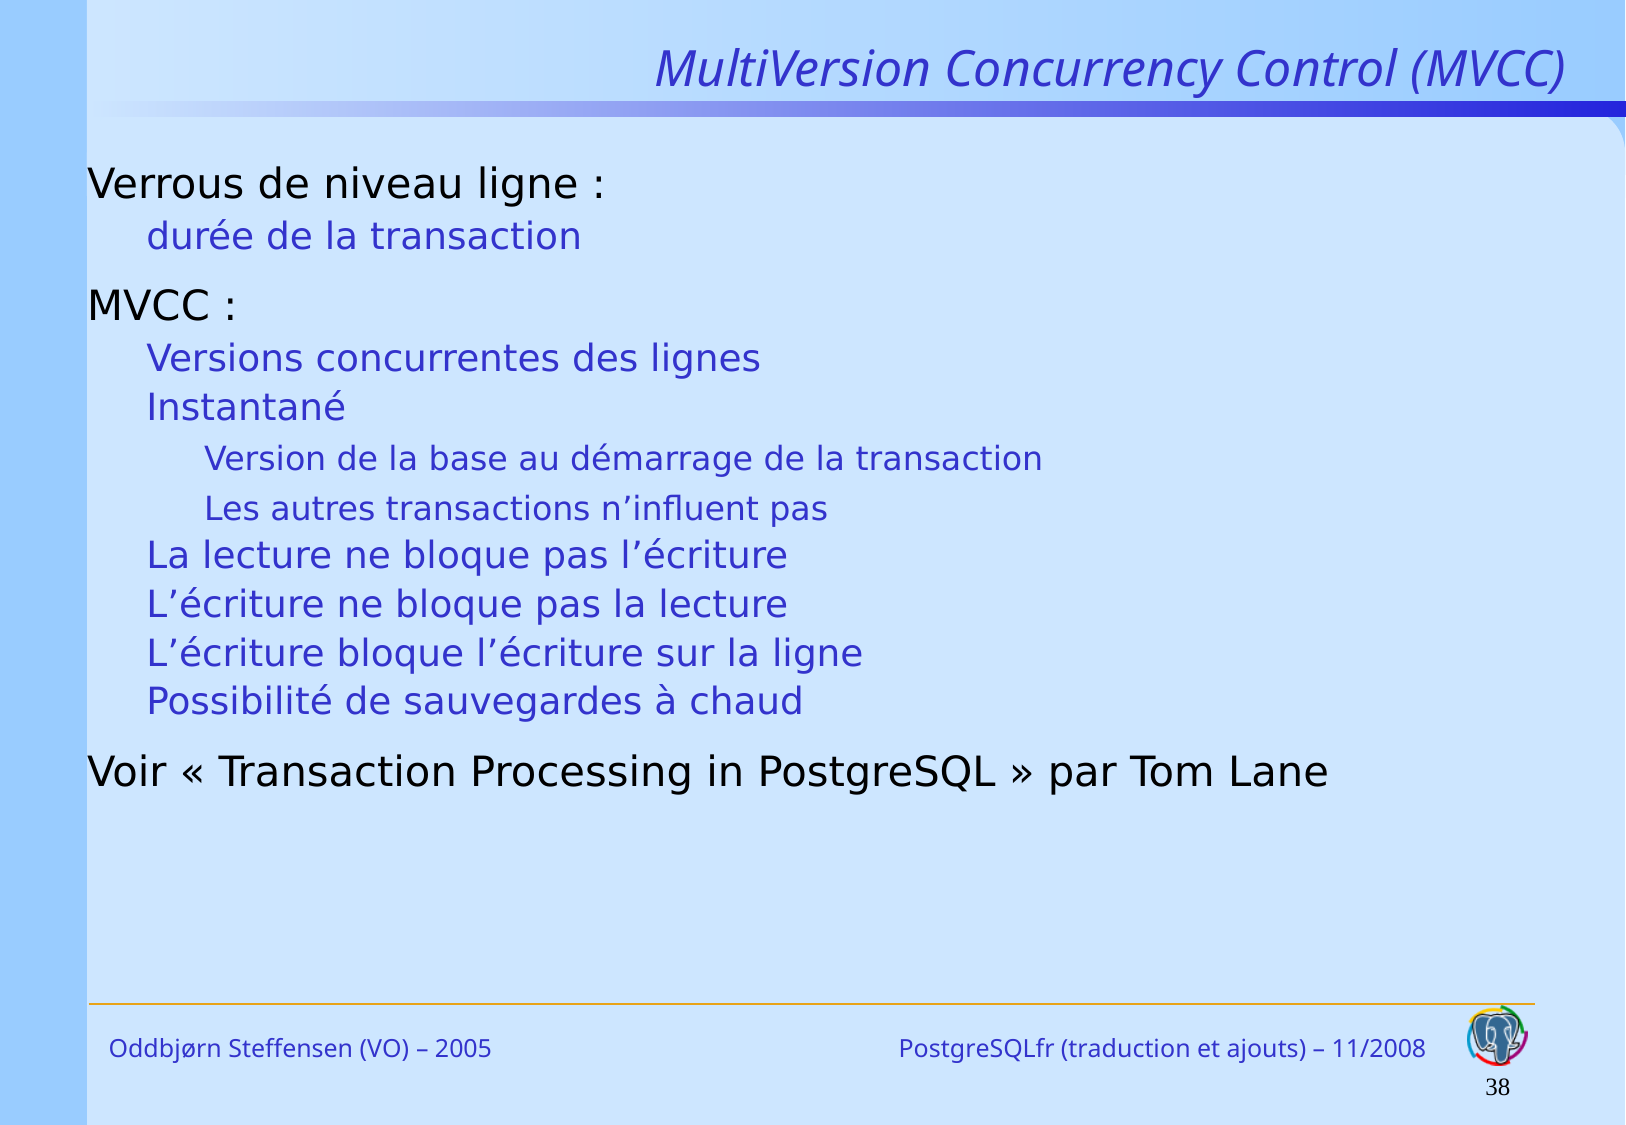

# MultiVersion Concurrency Control (MVCC)
Verrous de niveau ligne :
durée de la transaction
MVCC :
Versions concurrentes des lignes
Instantané
Version de la base au démarrage de la transaction
Les autres transactions n’influent pas
La lecture ne bloque pas l’écriture
L’écriture ne bloque pas la lecture
L’écriture bloque l’écriture sur la ligne
Possibilité de sauvegardes à chaud
Voir « Transaction Processing in PostgreSQL » par Tom Lane